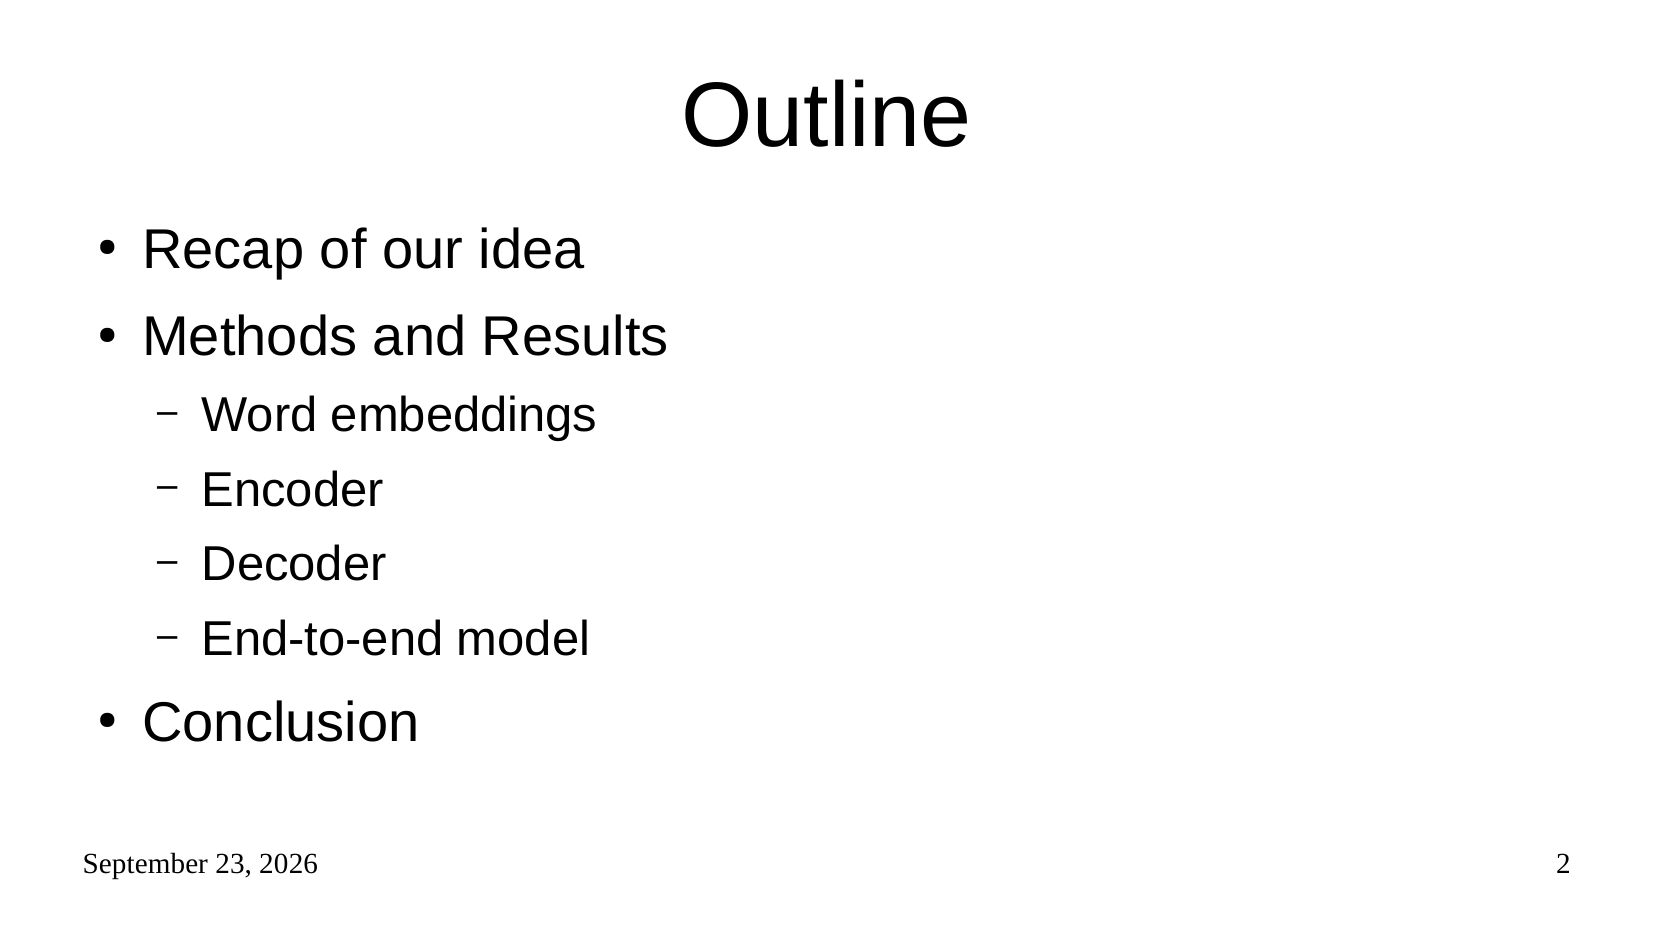

# Outline
Recap of our idea
Methods and Results
Word embeddings
Encoder
Decoder
End-to-end model
Conclusion
2